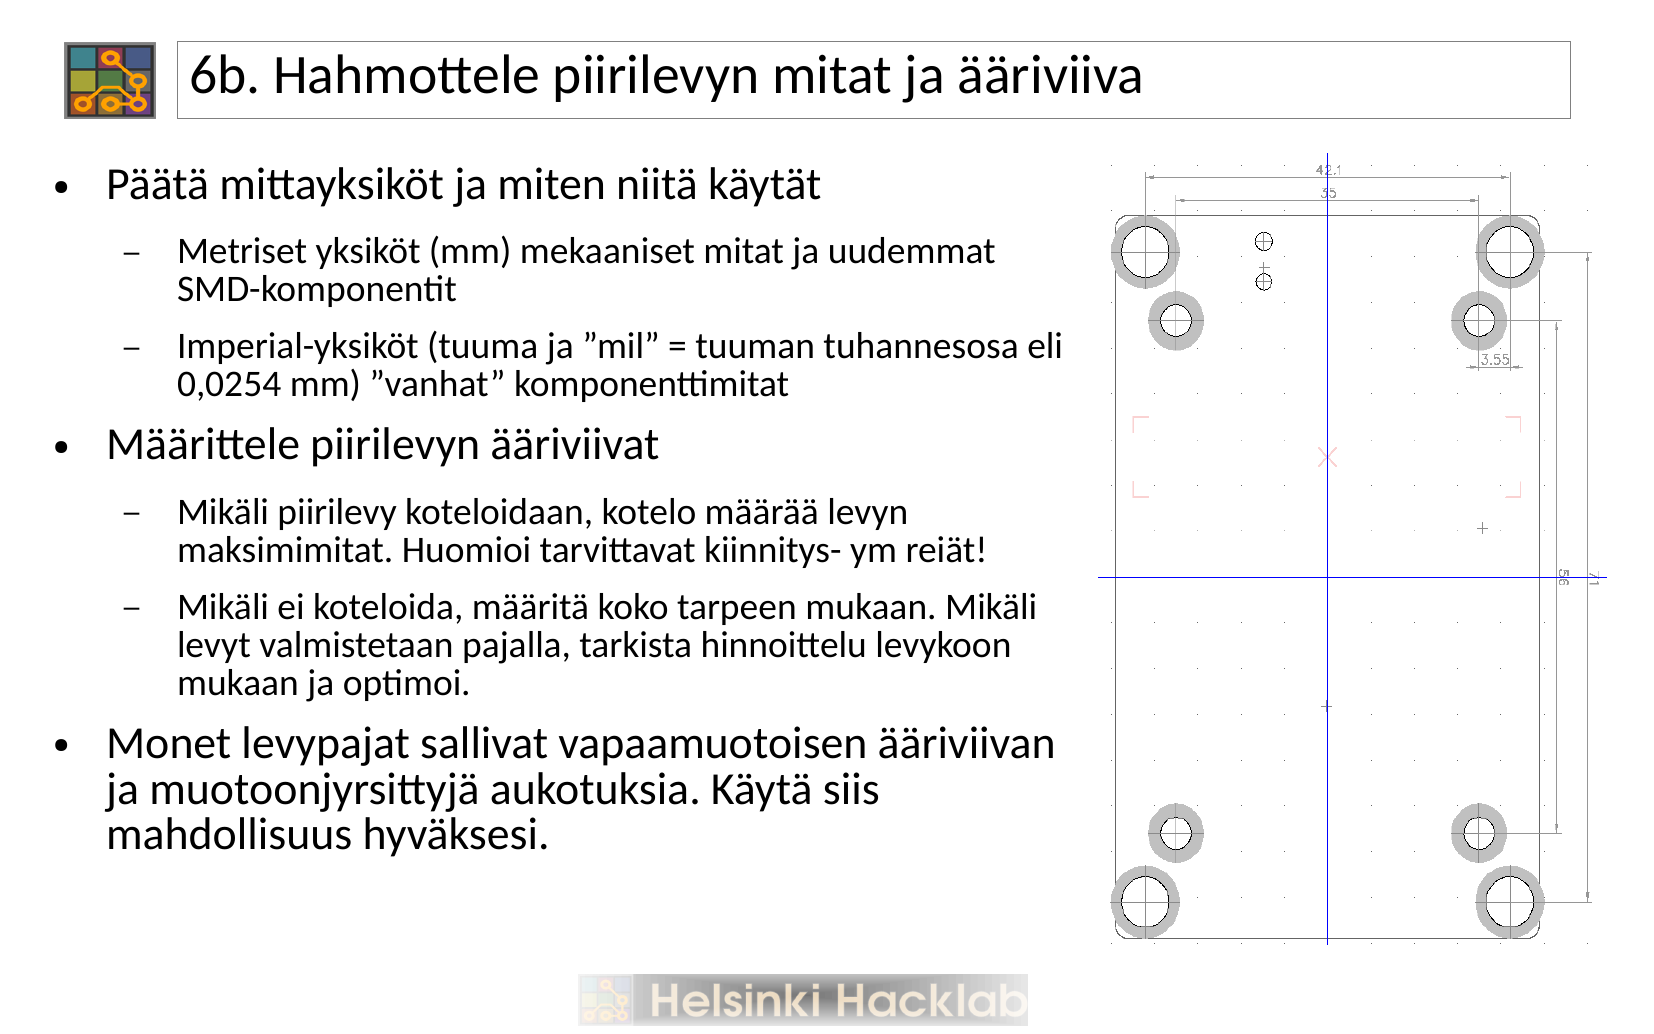

# 6b. Hahmottele piirilevyn mitat ja ääriviiva
Päätä mittayksiköt ja miten niitä käytät
Metriset yksiköt (mm) mekaaniset mitat ja uudemmat SMD-komponentit
Imperial-yksiköt (tuuma ja ”mil” = tuuman tuhannesosa eli 0,0254 mm) ”vanhat” komponenttimitat
Määrittele piirilevyn ääriviivat
Mikäli piirilevy koteloidaan, kotelo määrää levyn maksimimitat. Huomioi tarvittavat kiinnitys- ym reiät!
Mikäli ei koteloida, määritä koko tarpeen mukaan. Mikäli levyt valmistetaan pajalla, tarkista hinnoittelu levykoon mukaan ja optimoi.
Monet levypajat sallivat vapaamuotoisen ääriviivan ja muotoonjyrsittyjä aukotuksia. Käytä siis mahdollisuus hyväksesi.